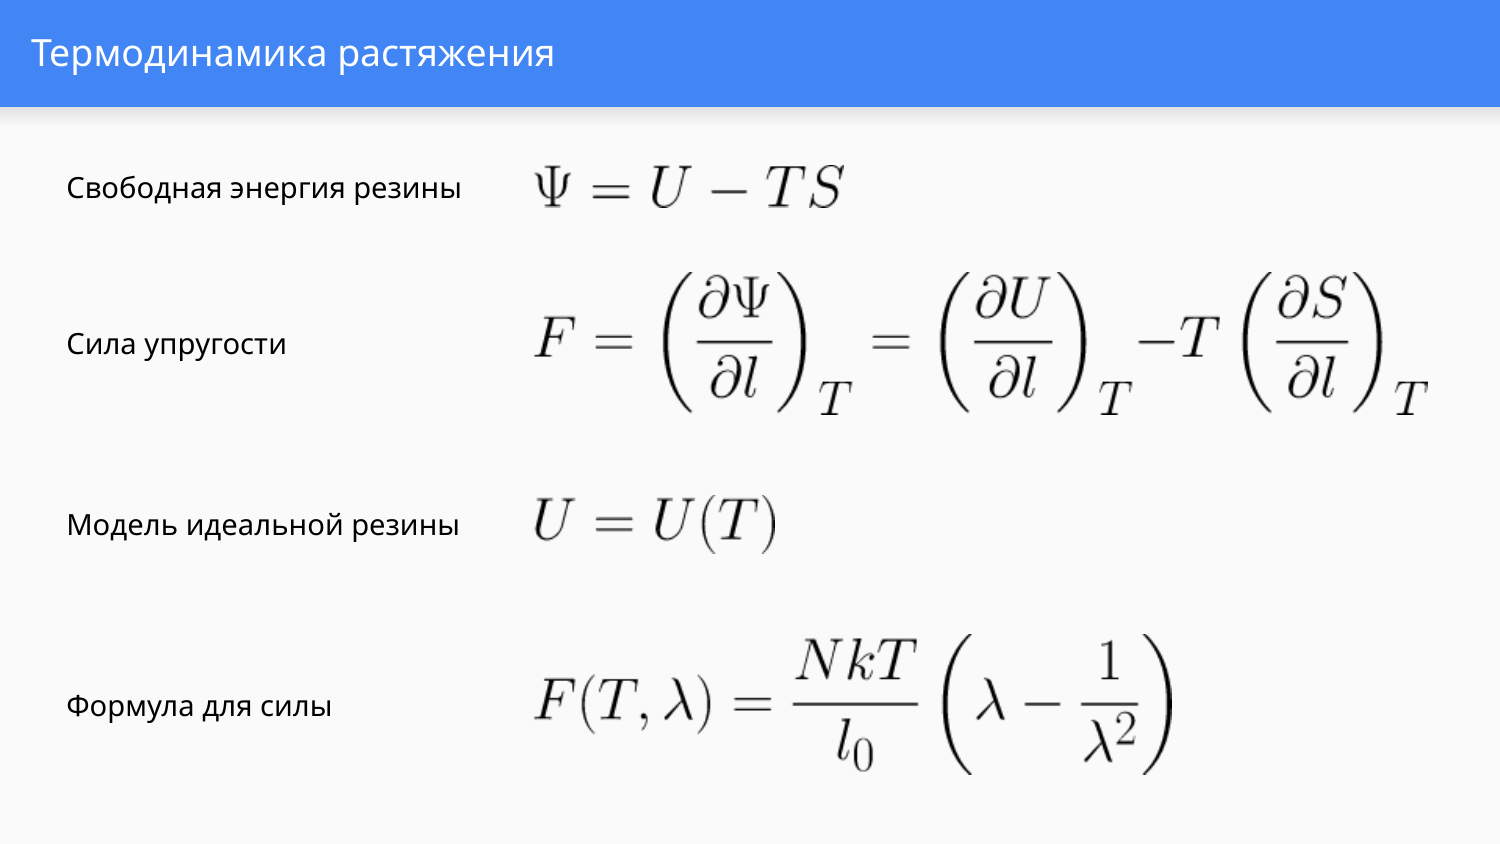

# Термодинамика растяжения
Свободная энергия резины
Сила упругости
Модель идеальной резины
Формула для силы